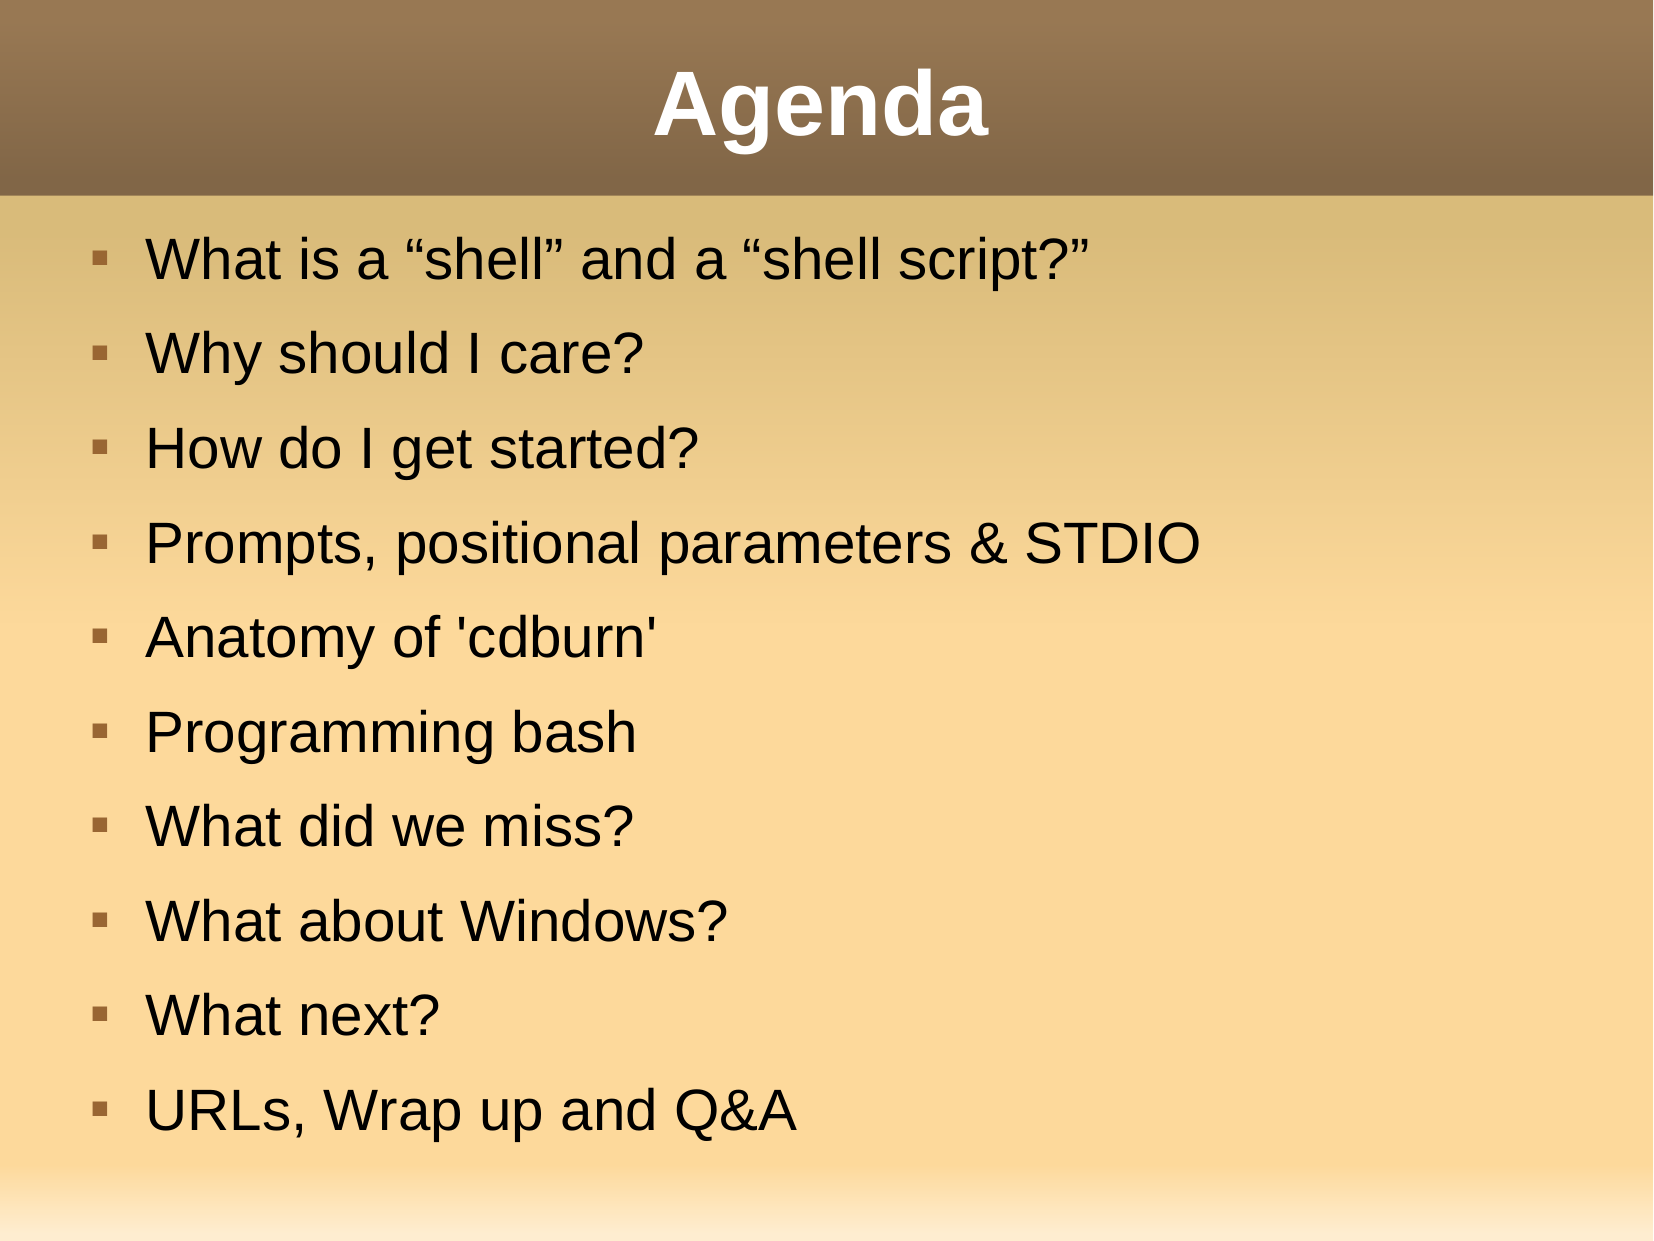

# Agenda
What is a “shell” and a “shell script?”
Why should I care?
How do I get started?
Prompts, positional parameters & STDIO
Anatomy of 'cdburn'
Programming bash
What did we miss?
What about Windows?
What next?
URLs, Wrap up and Q&A